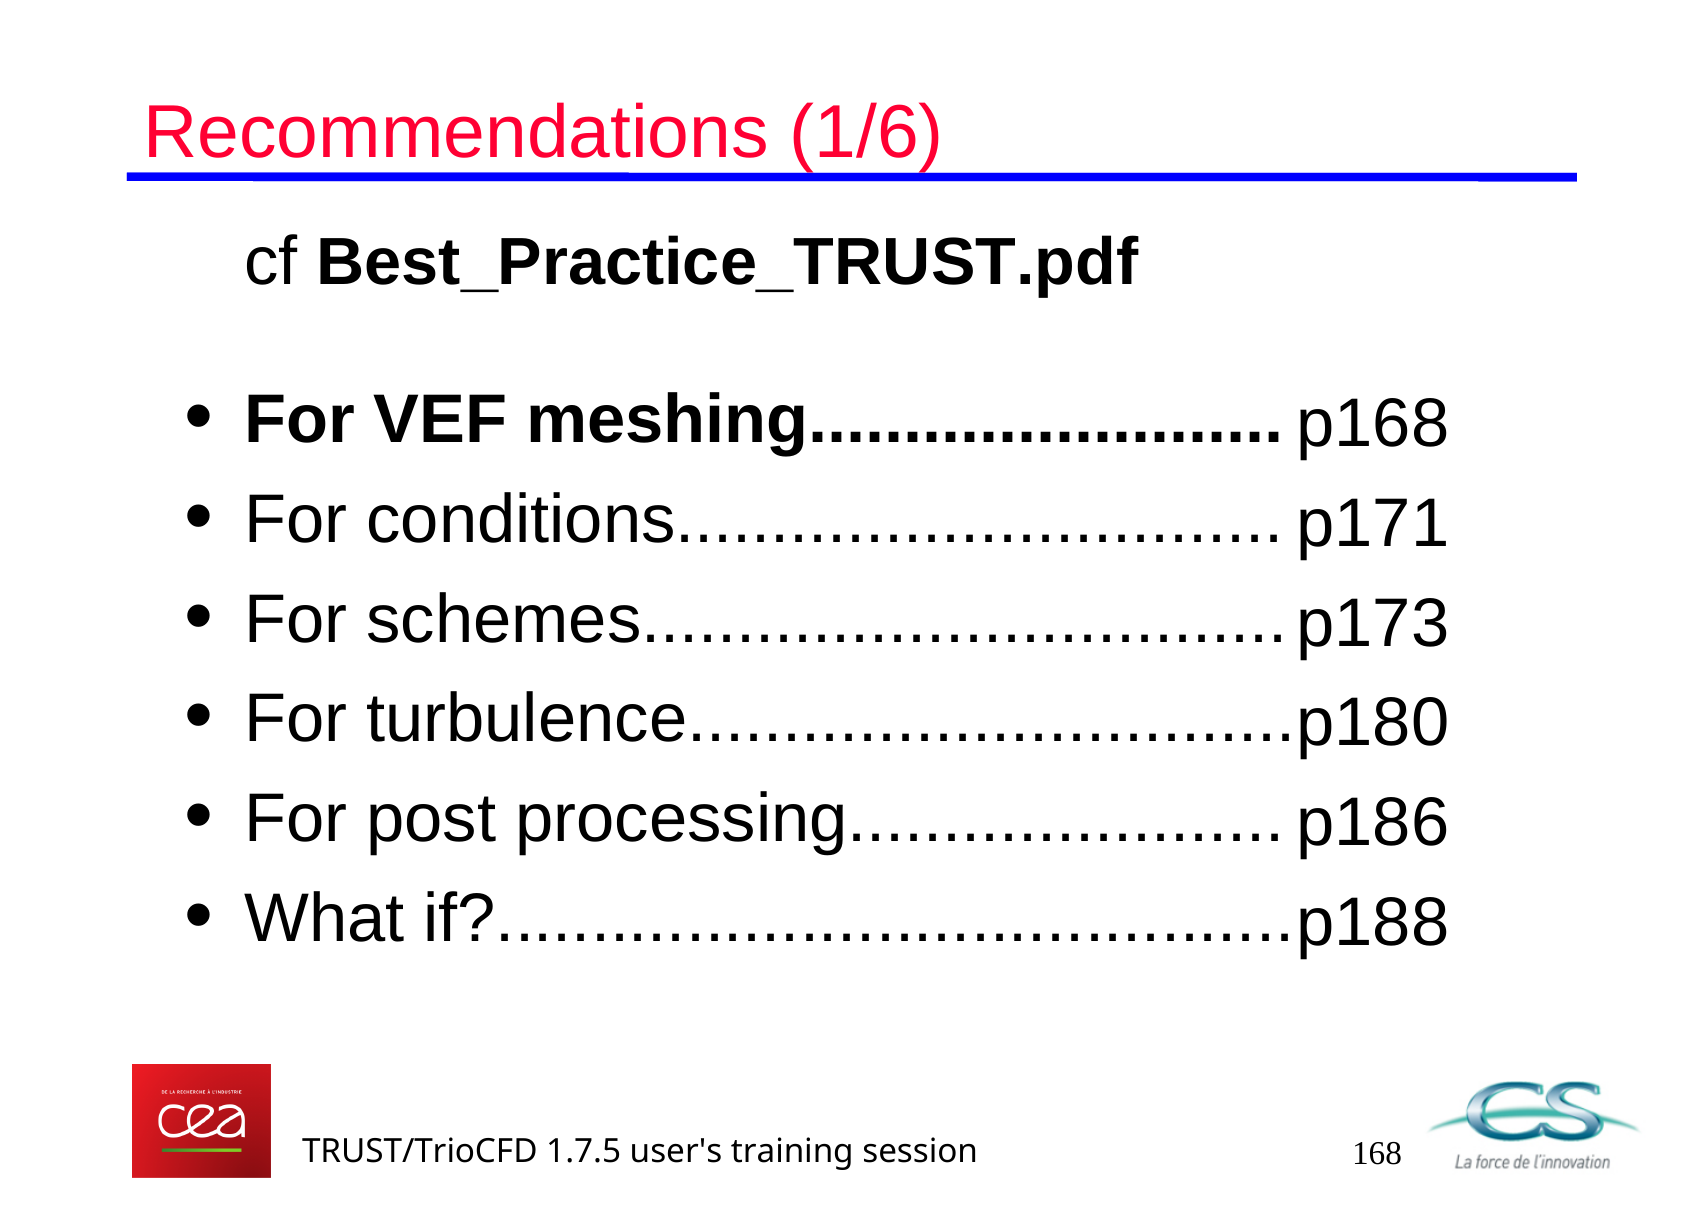

# Recommendations (1/6)
cf Best_Practice_TRUST.pdf
For VEF meshing.........................
For conditions................................
For schemes..................................
For turbulence................................
For post processing.......................
What if?..........................................
p168
p171
p173
p180
p186
p188
TRUST/TrioCFD 1.7.5 user's training session
168